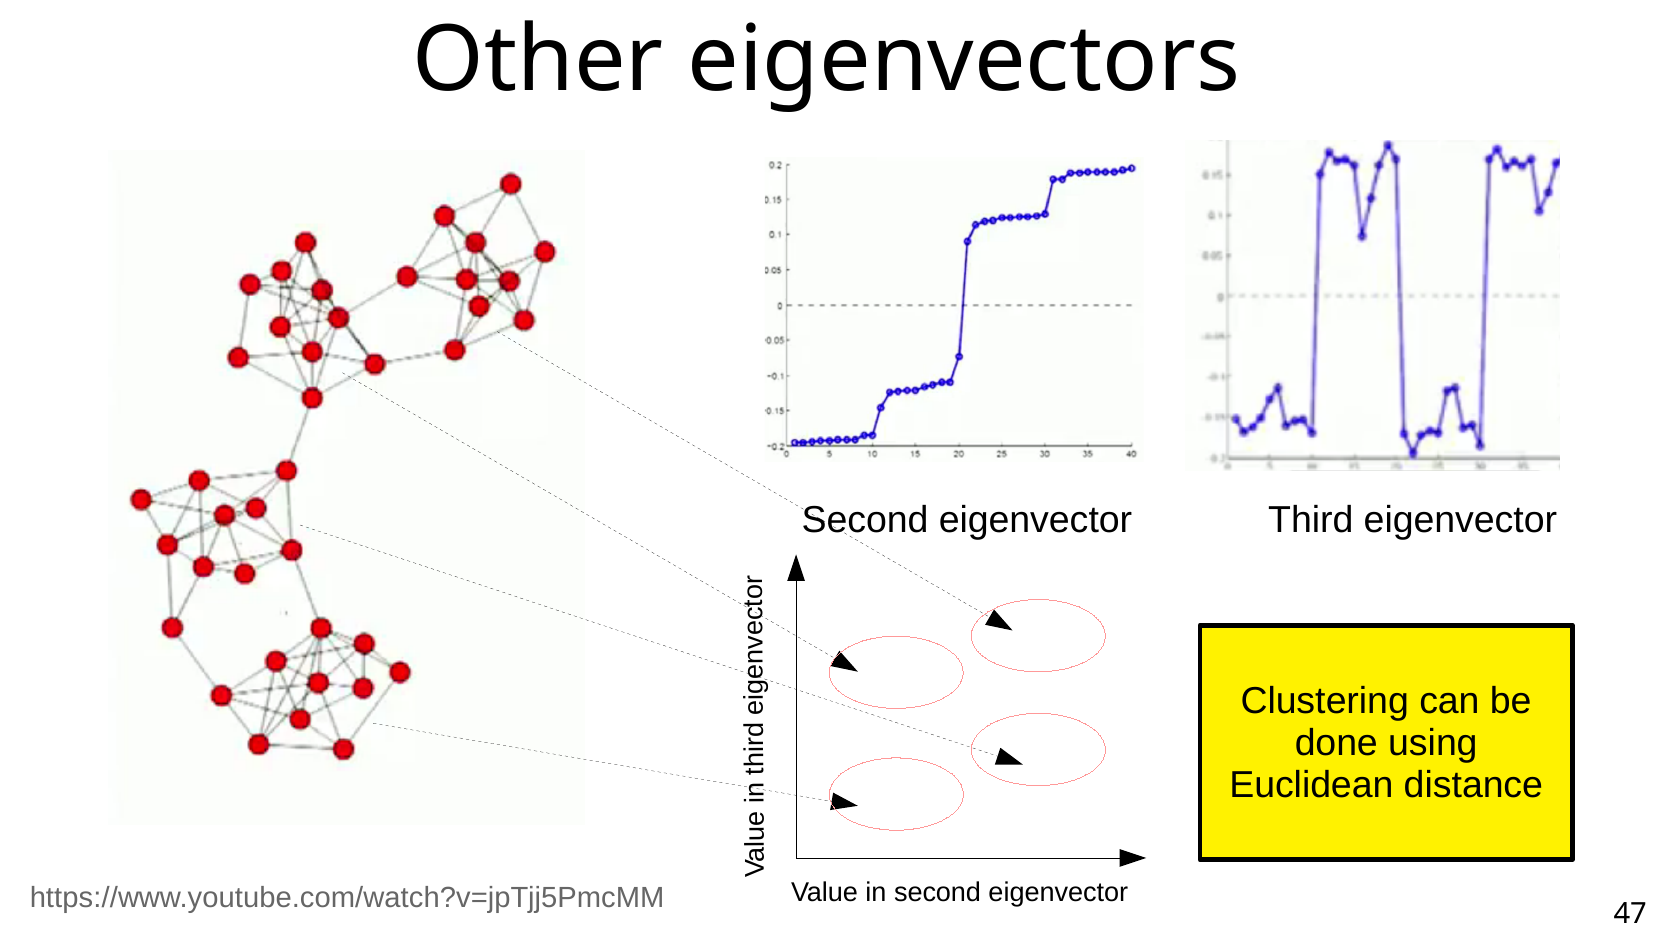

# Other eigenvectors
Second eigenvector
Third eigenvector
Clustering can be done using Euclidean distance
Value in third eigenvector
Value in second eigenvector
https://www.youtube.com/watch?v=jpTjj5PmcMM
47